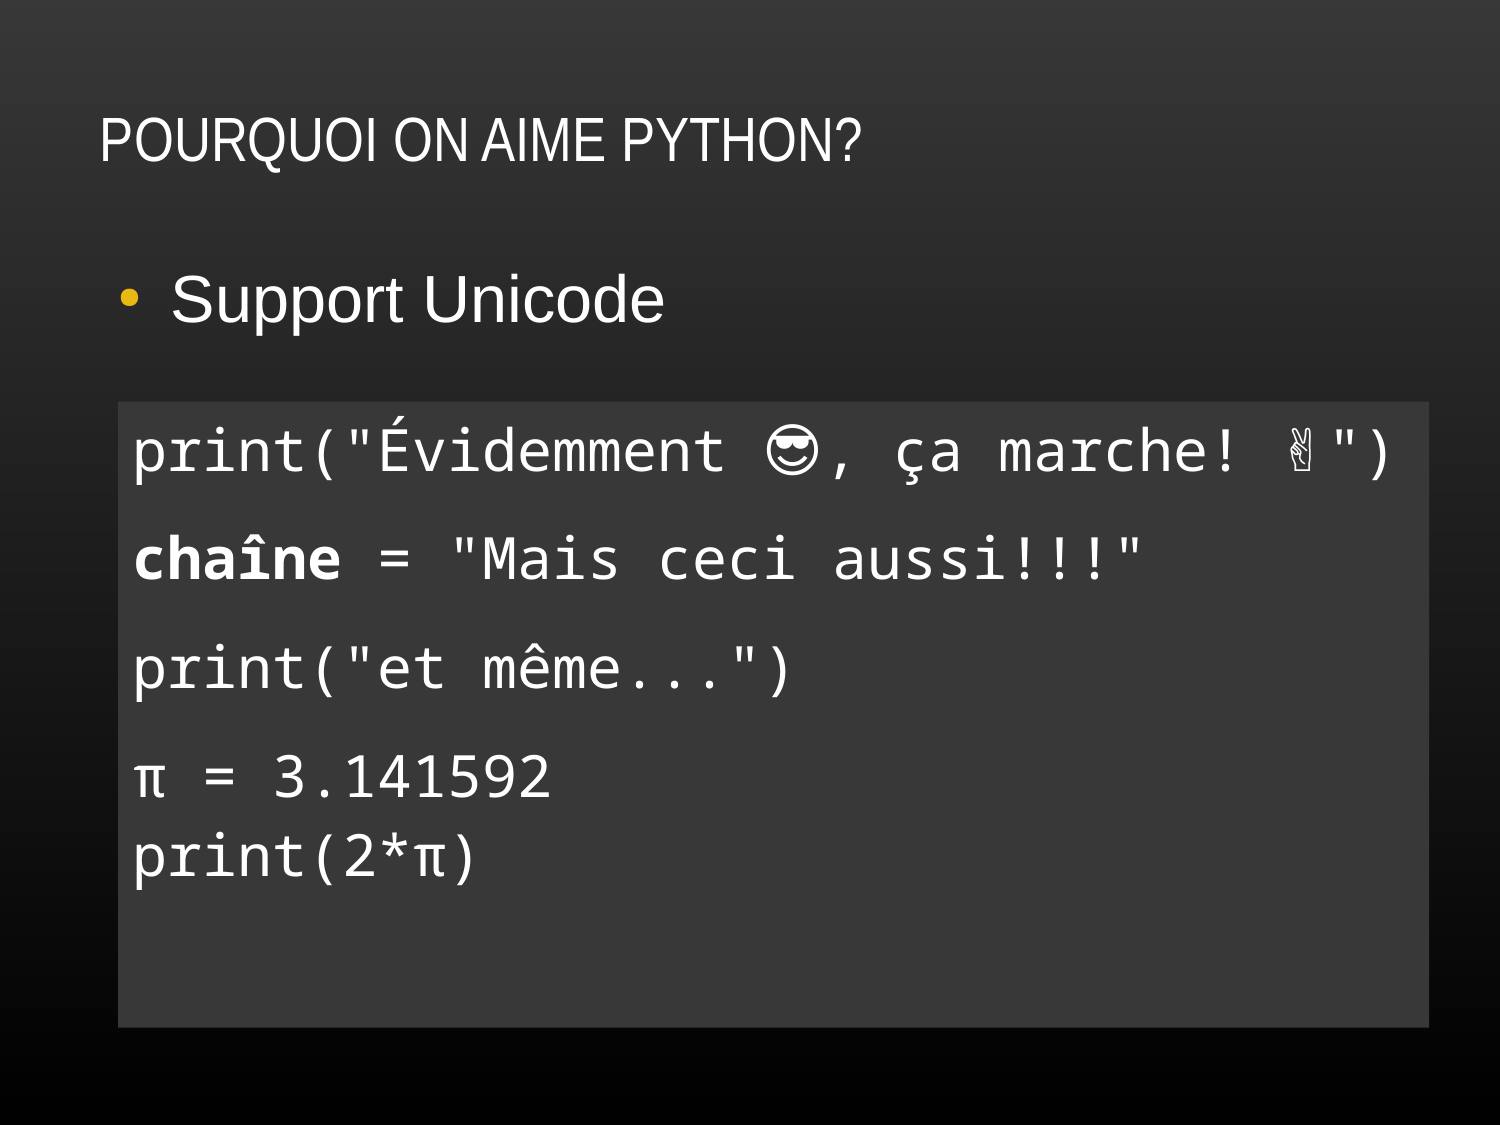

# POurquoi on aime python?
Support Unicode
print("Évidemment 😎, ça marche! ✌")
chaîne = "Mais ceci aussi!!!"
print("et même...")
π = 3.141592
print(2*π)